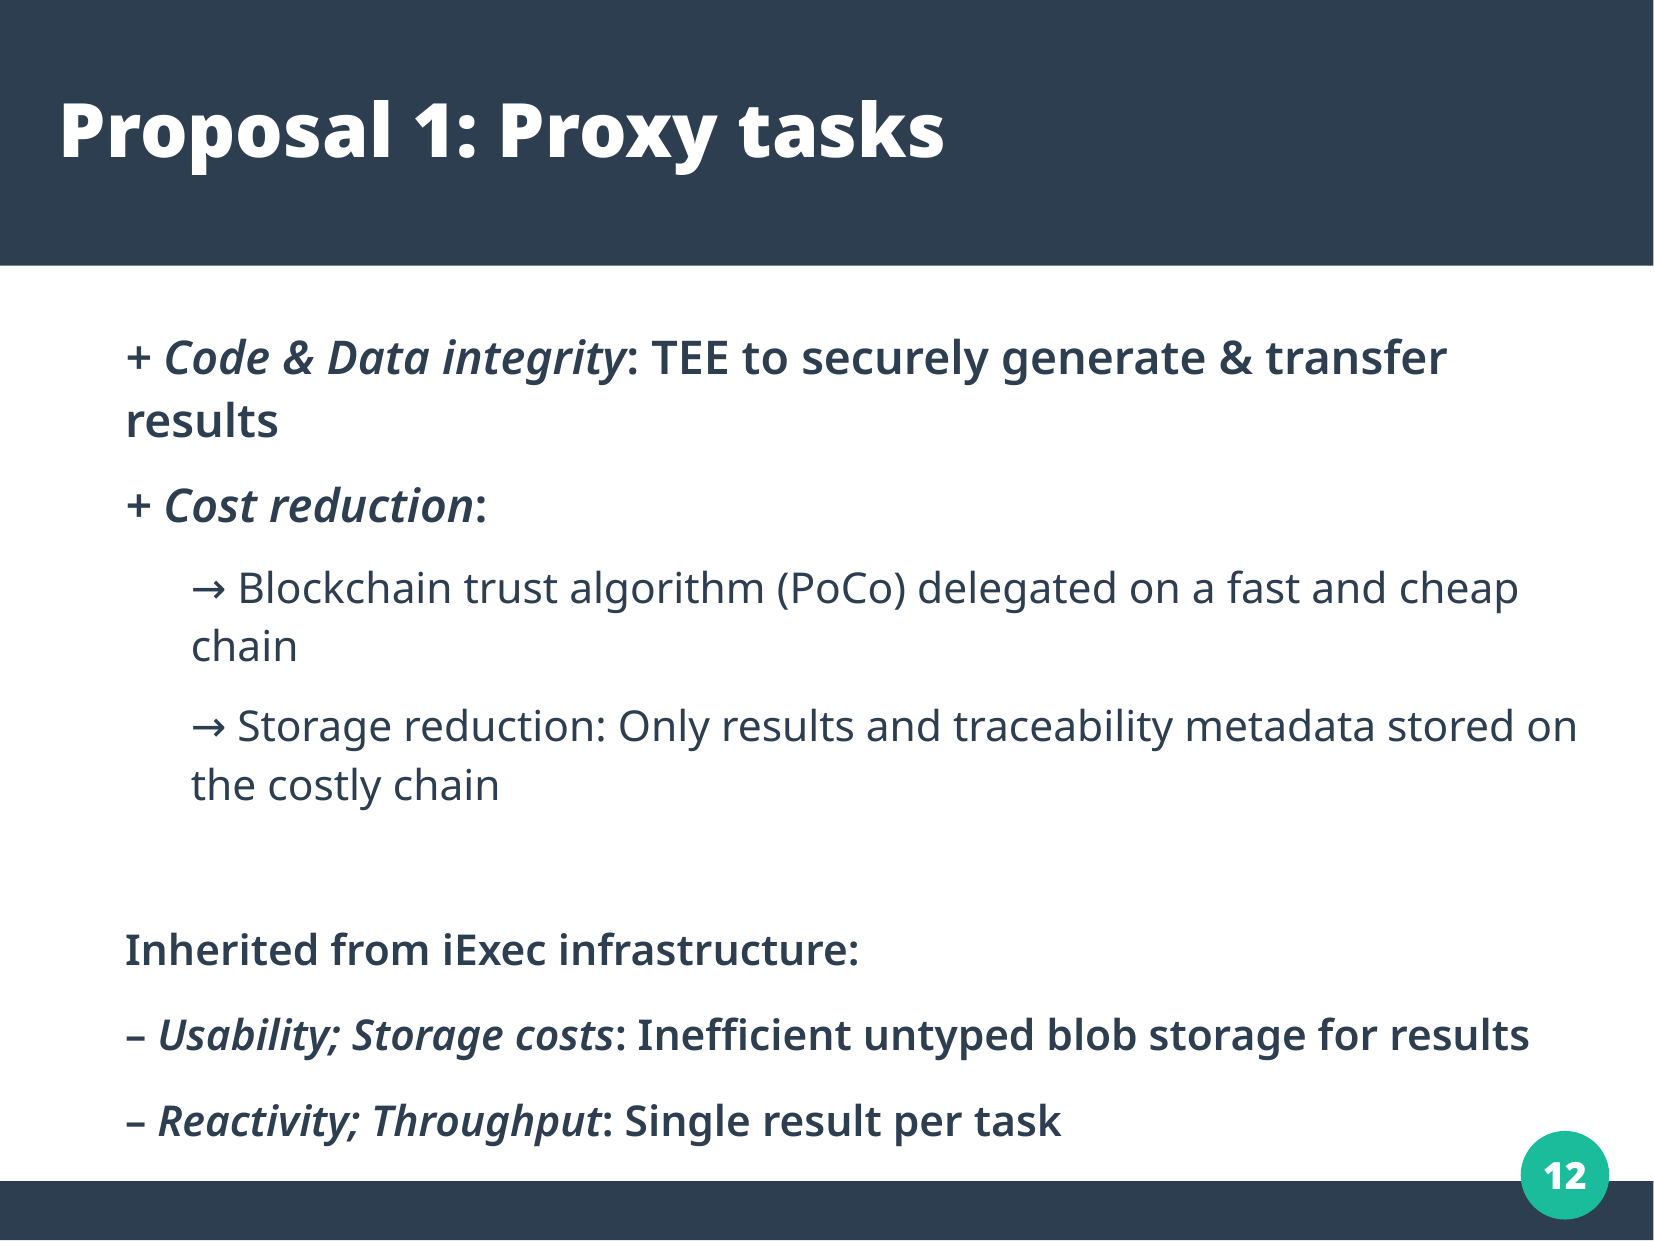

# Proposal 1: Proxy tasks
+ Code & Data integrity: TEE to securely generate & transfer results
+ Cost reduction:
→ Blockchain trust algorithm (PoCo) delegated on a fast and cheap chain
→ Storage reduction: Only results and traceability metadata stored on the costly chain
Inherited from iExec infrastructure:
– Usability; Storage costs: Inefficient untyped blob storage for results
– Reactivity; Throughput: Single result per task
12